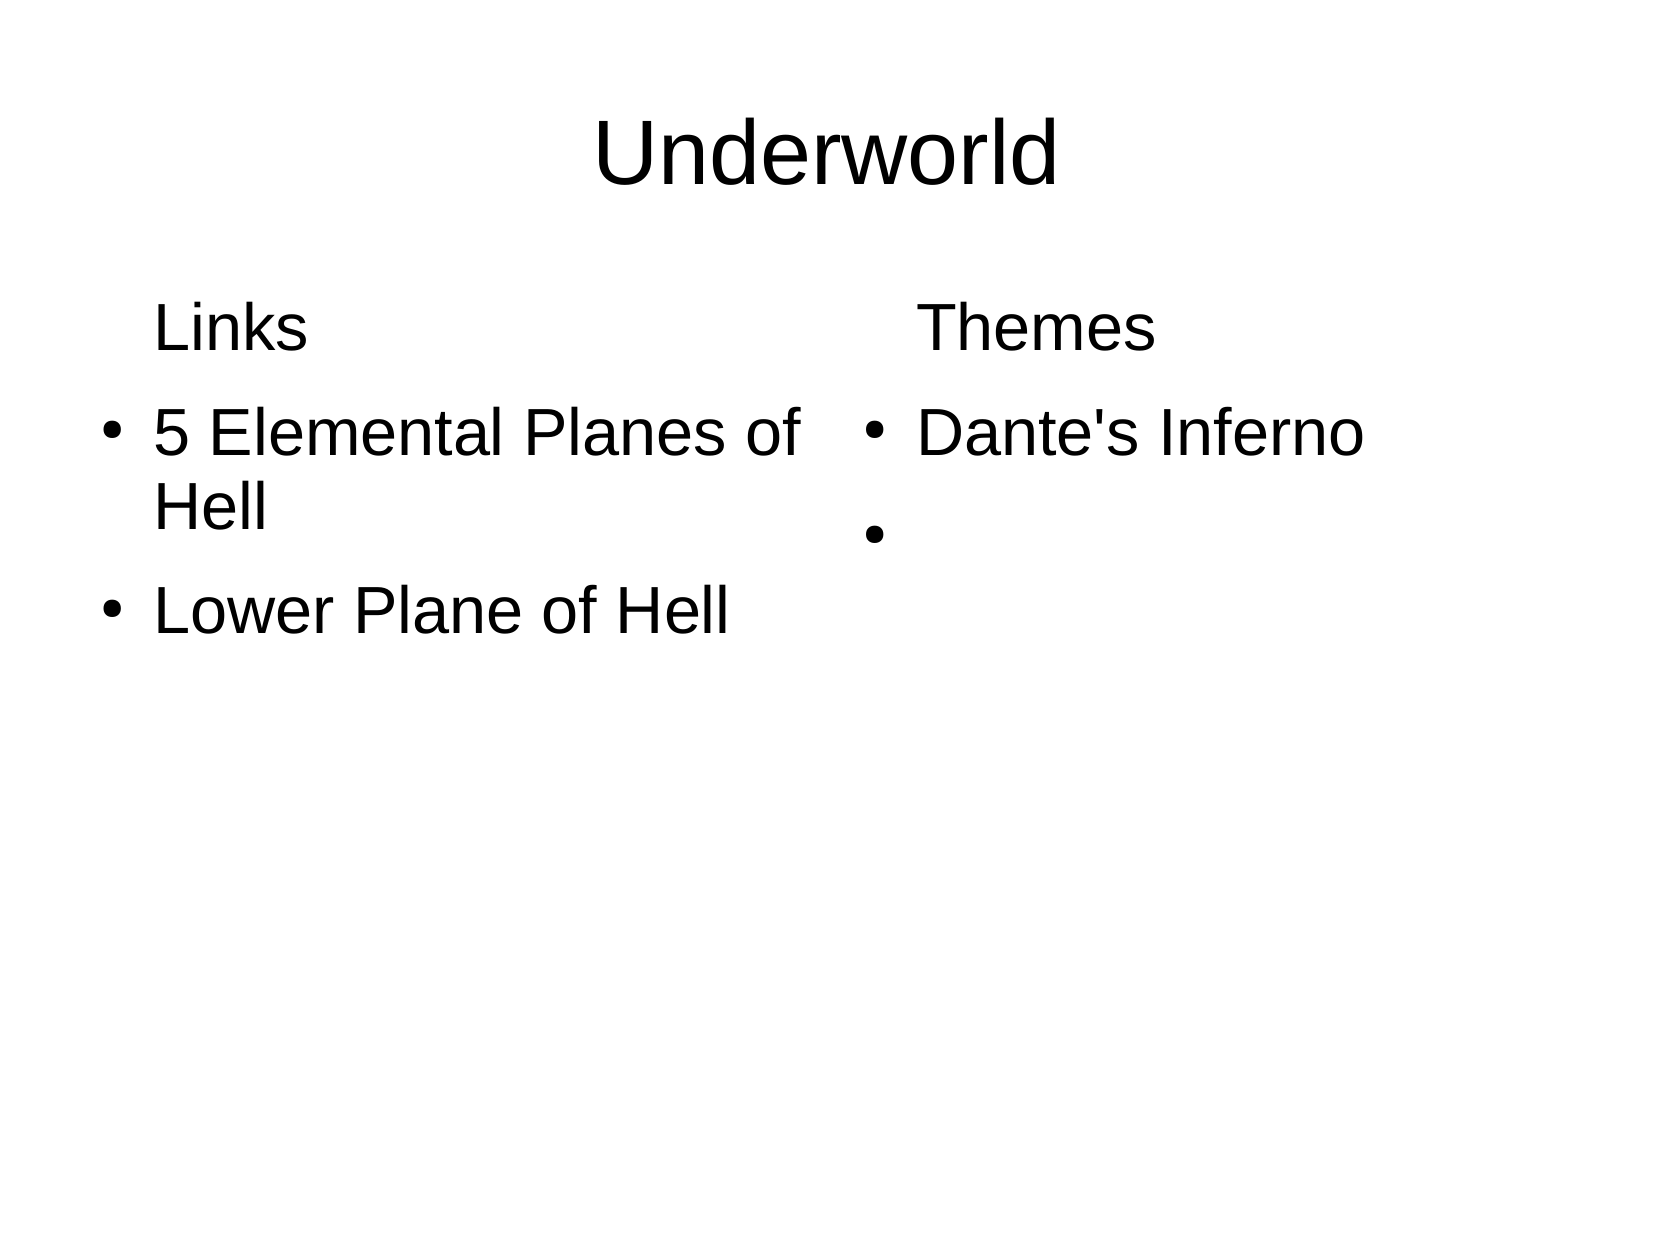

# Underworld
Links
5 Elemental Planes of Hell
Lower Plane of Hell
Themes
Dante's Inferno